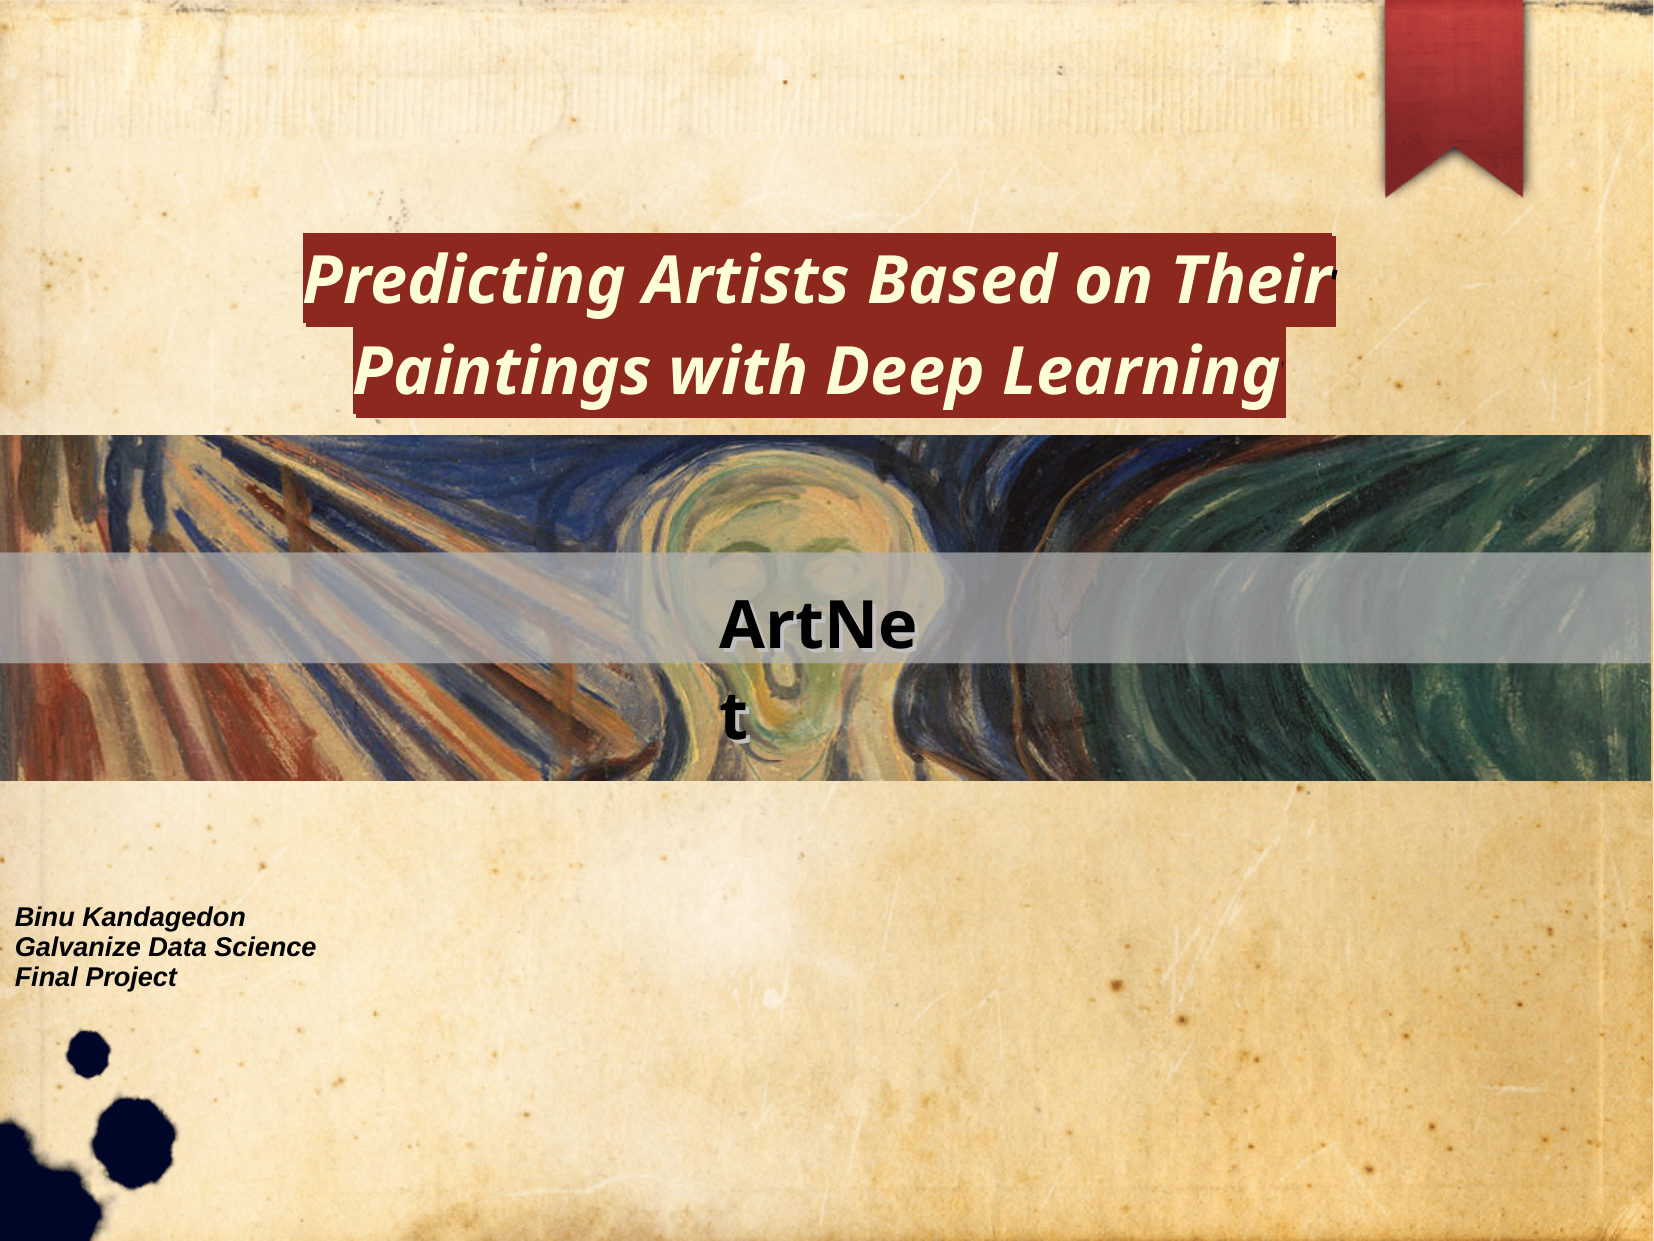

Predicting Artists Based on Their Paintings with Deep Learning
ArtNet
Binu Kandagedon
Galvanize Data Science
Final Project